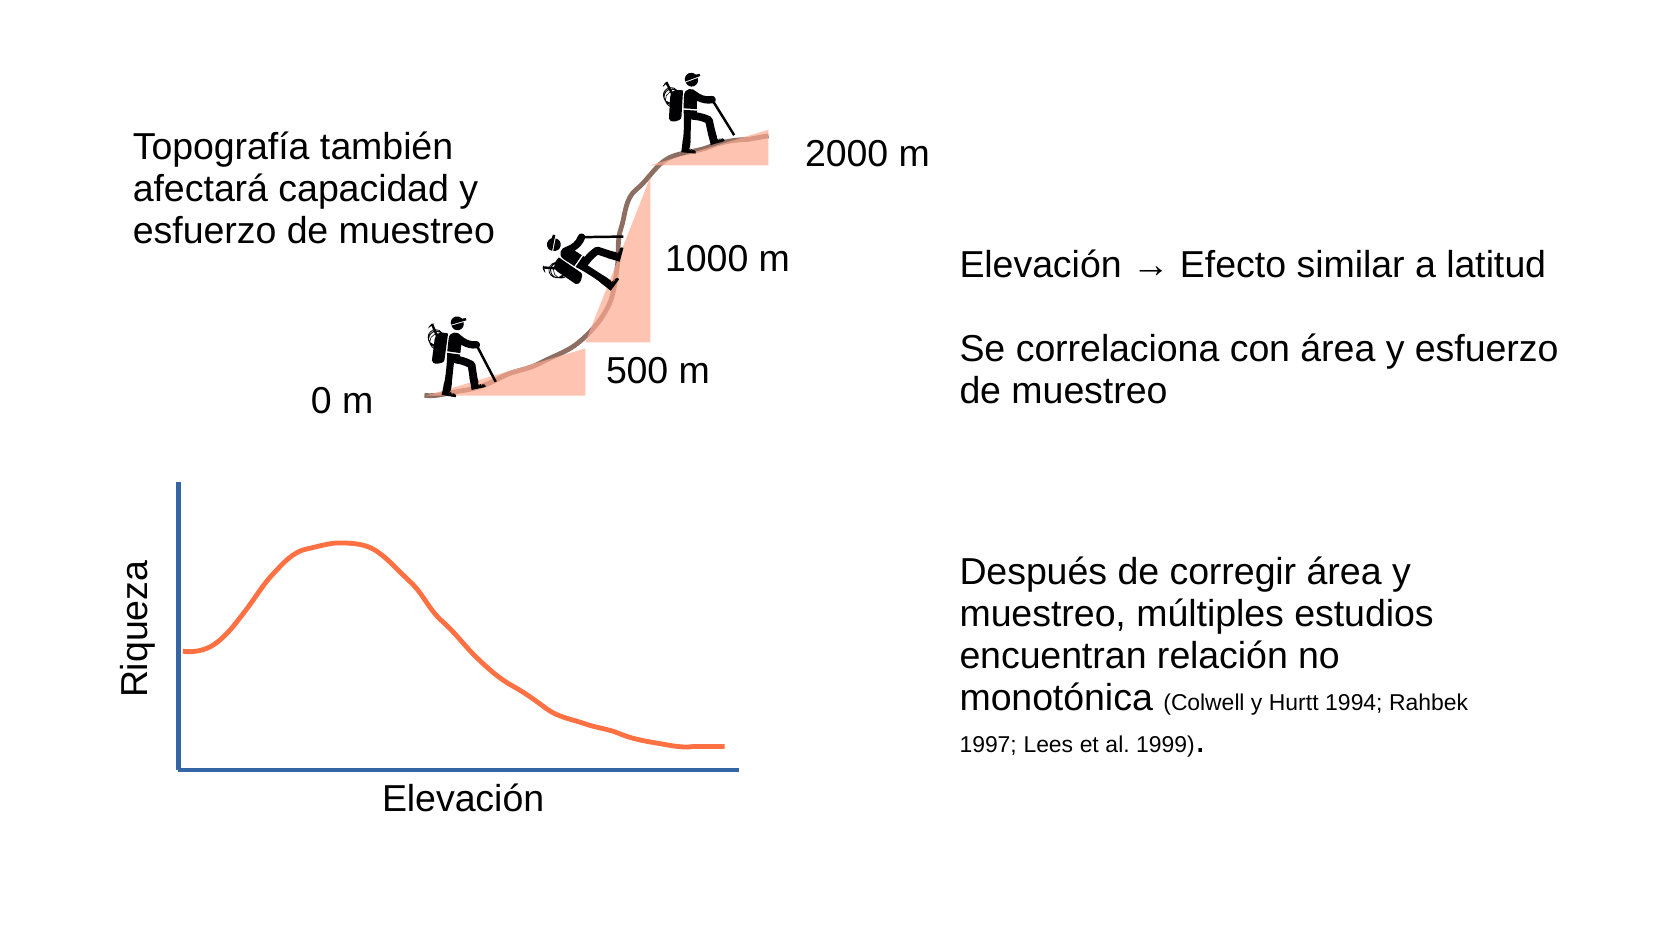

2000 m
1000 m
500 m
0 m
Topografía también afectará capacidad y esfuerzo de muestreo
Elevación → Efecto similar a latitud
Se correlaciona con área y esfuerzo de muestreo
Riqueza
Elevación
Después de corregir área y muestreo, múltiples estudios encuentran relación no monotónica (Colwell y Hurtt 1994; Rahbek 1997; Lees et al. 1999).